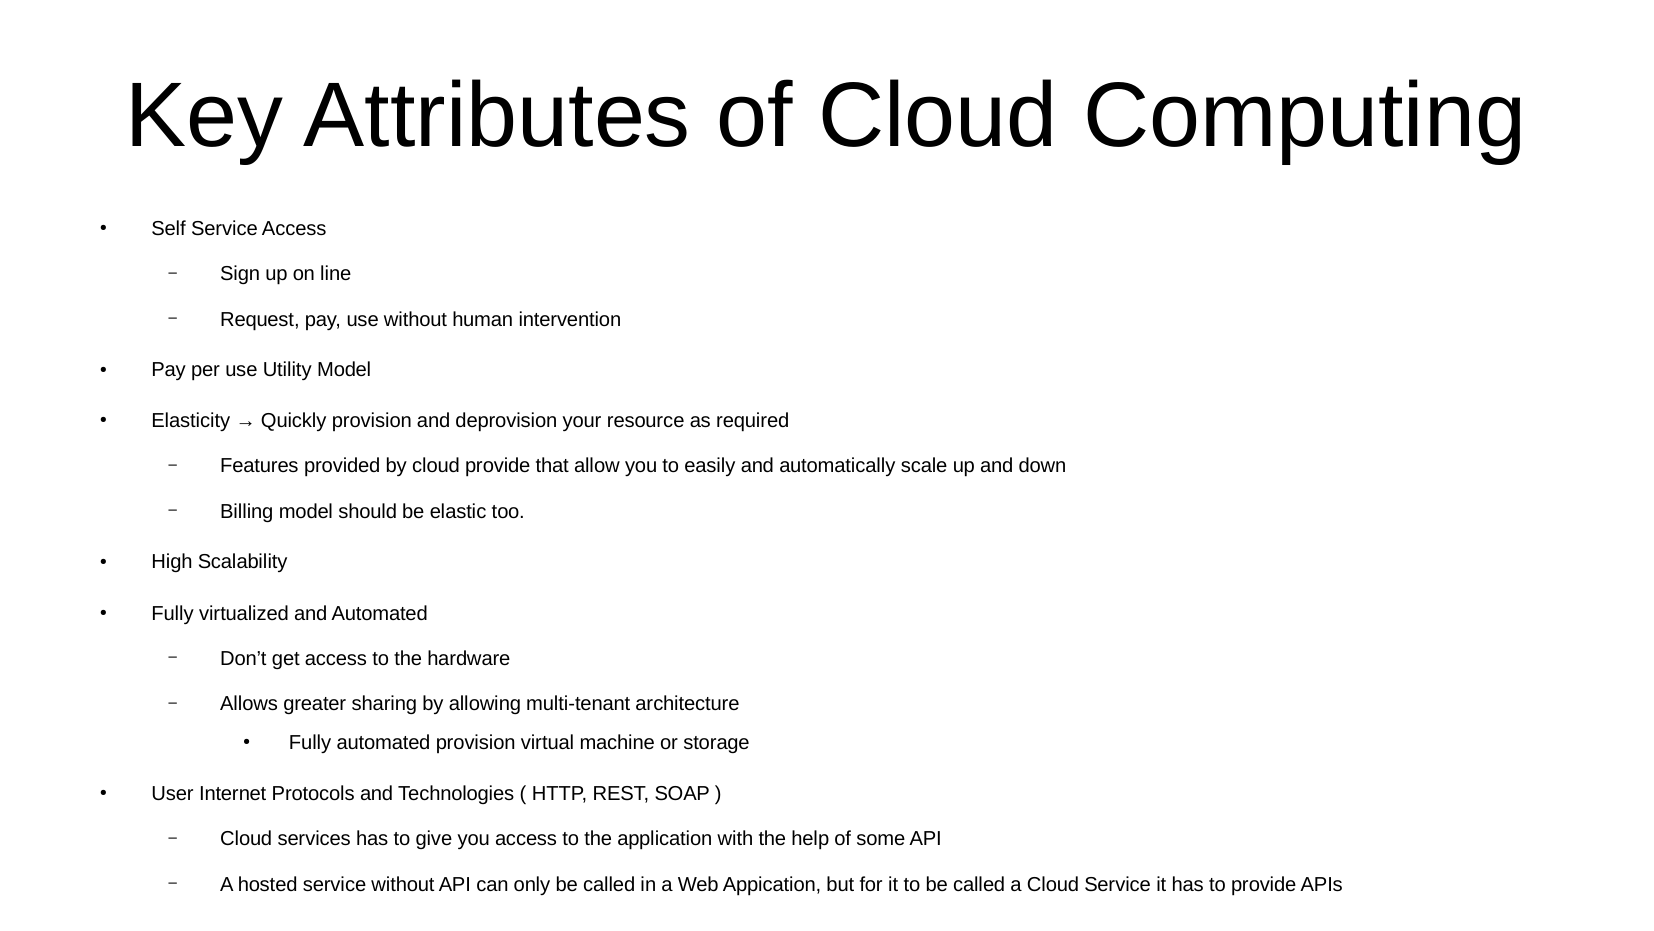

# Key Attributes of Cloud Computing
Self Service Access
Sign up on line
Request, pay, use without human intervention
Pay per use Utility Model
Elasticity → Quickly provision and deprovision your resource as required
Features provided by cloud provide that allow you to easily and automatically scale up and down
Billing model should be elastic too.
High Scalability
Fully virtualized and Automated
Don’t get access to the hardware
Allows greater sharing by allowing multi-tenant architecture
Fully automated provision virtual machine or storage
User Internet Protocols and Technologies ( HTTP, REST, SOAP )
Cloud services has to give you access to the application with the help of some API
A hosted service without API can only be called in a Web Appication, but for it to be called a Cloud Service it has to provide APIs